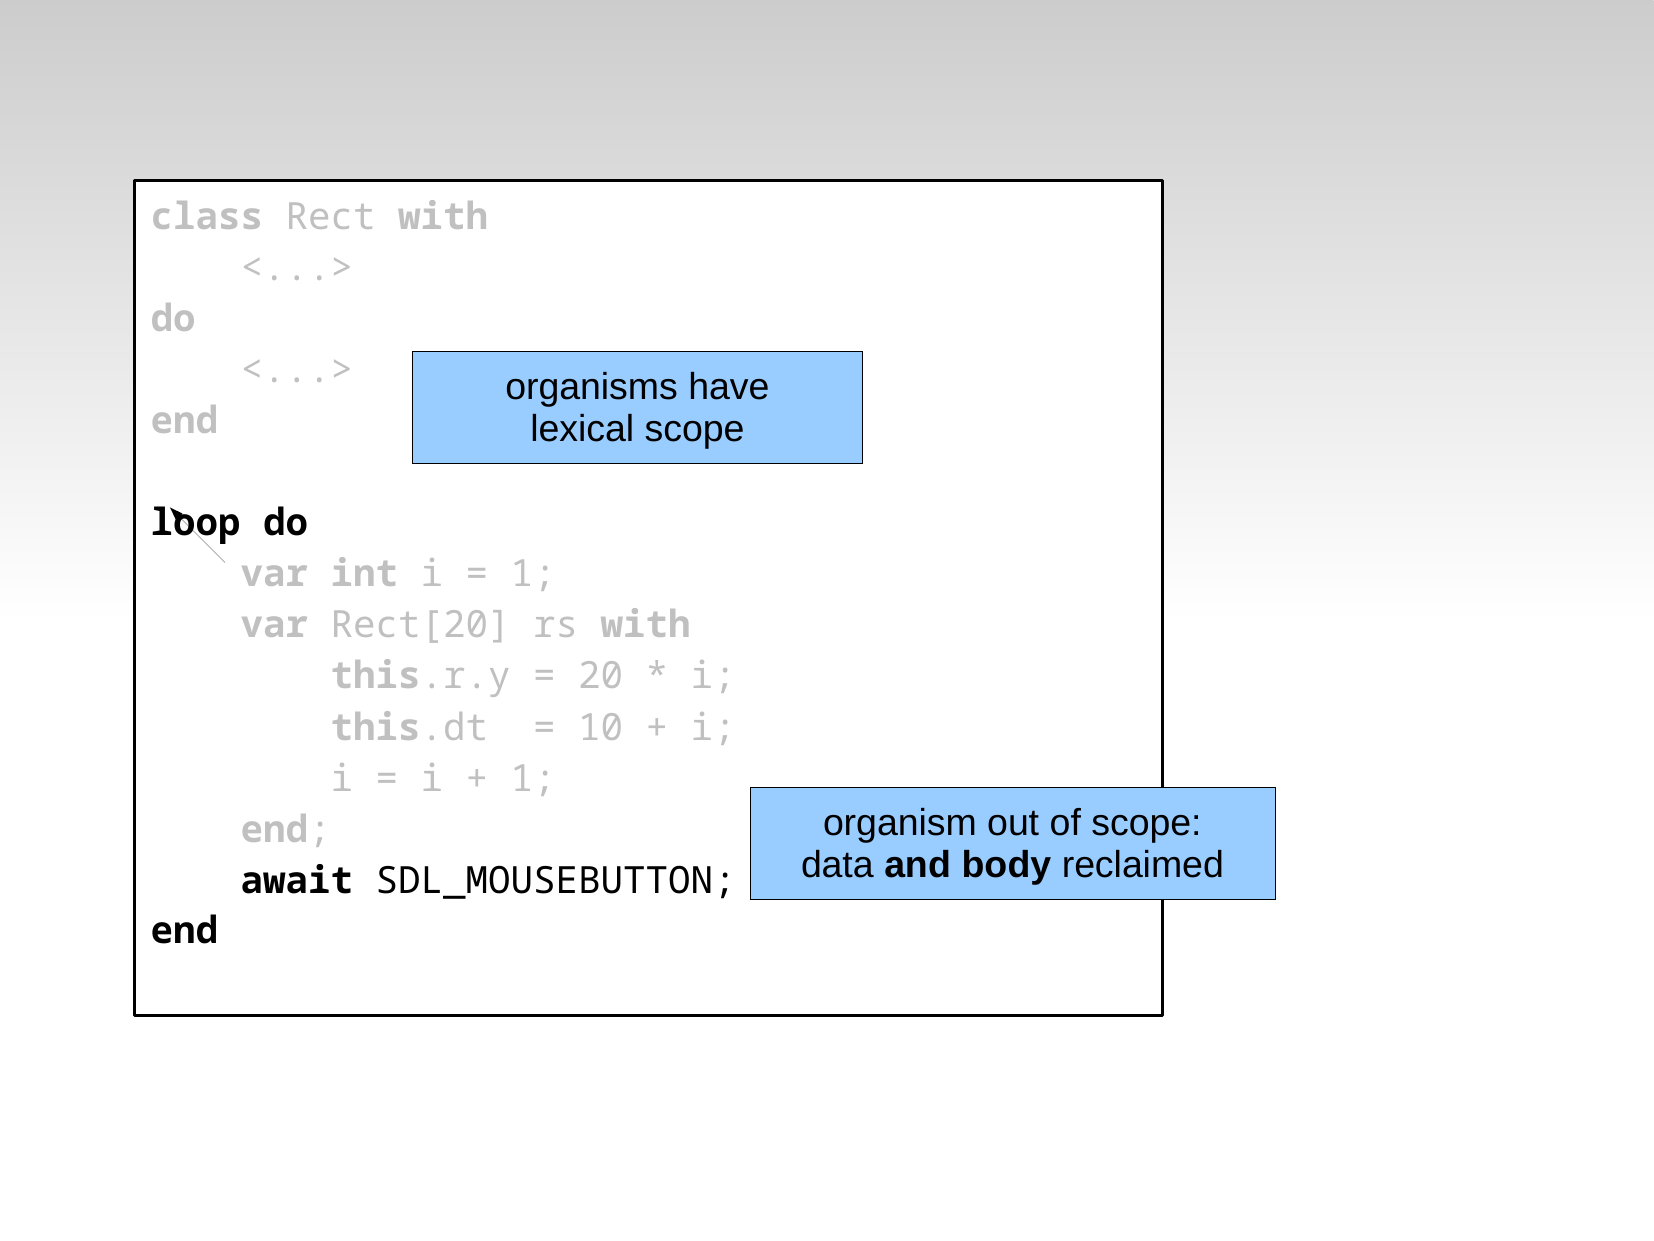

class Rect with
 <...>
do
 <...>
end
loop do
 var int i = 1;
 var Rect[20] rs with
 this.r.y = 20 * i;
 this.dt = 10 + i;
 i = i + 1;
 end;
 await SDL_MOUSEBUTTON;
end
organisms have
lexical scope
organism out of scope:
data and body reclaimed